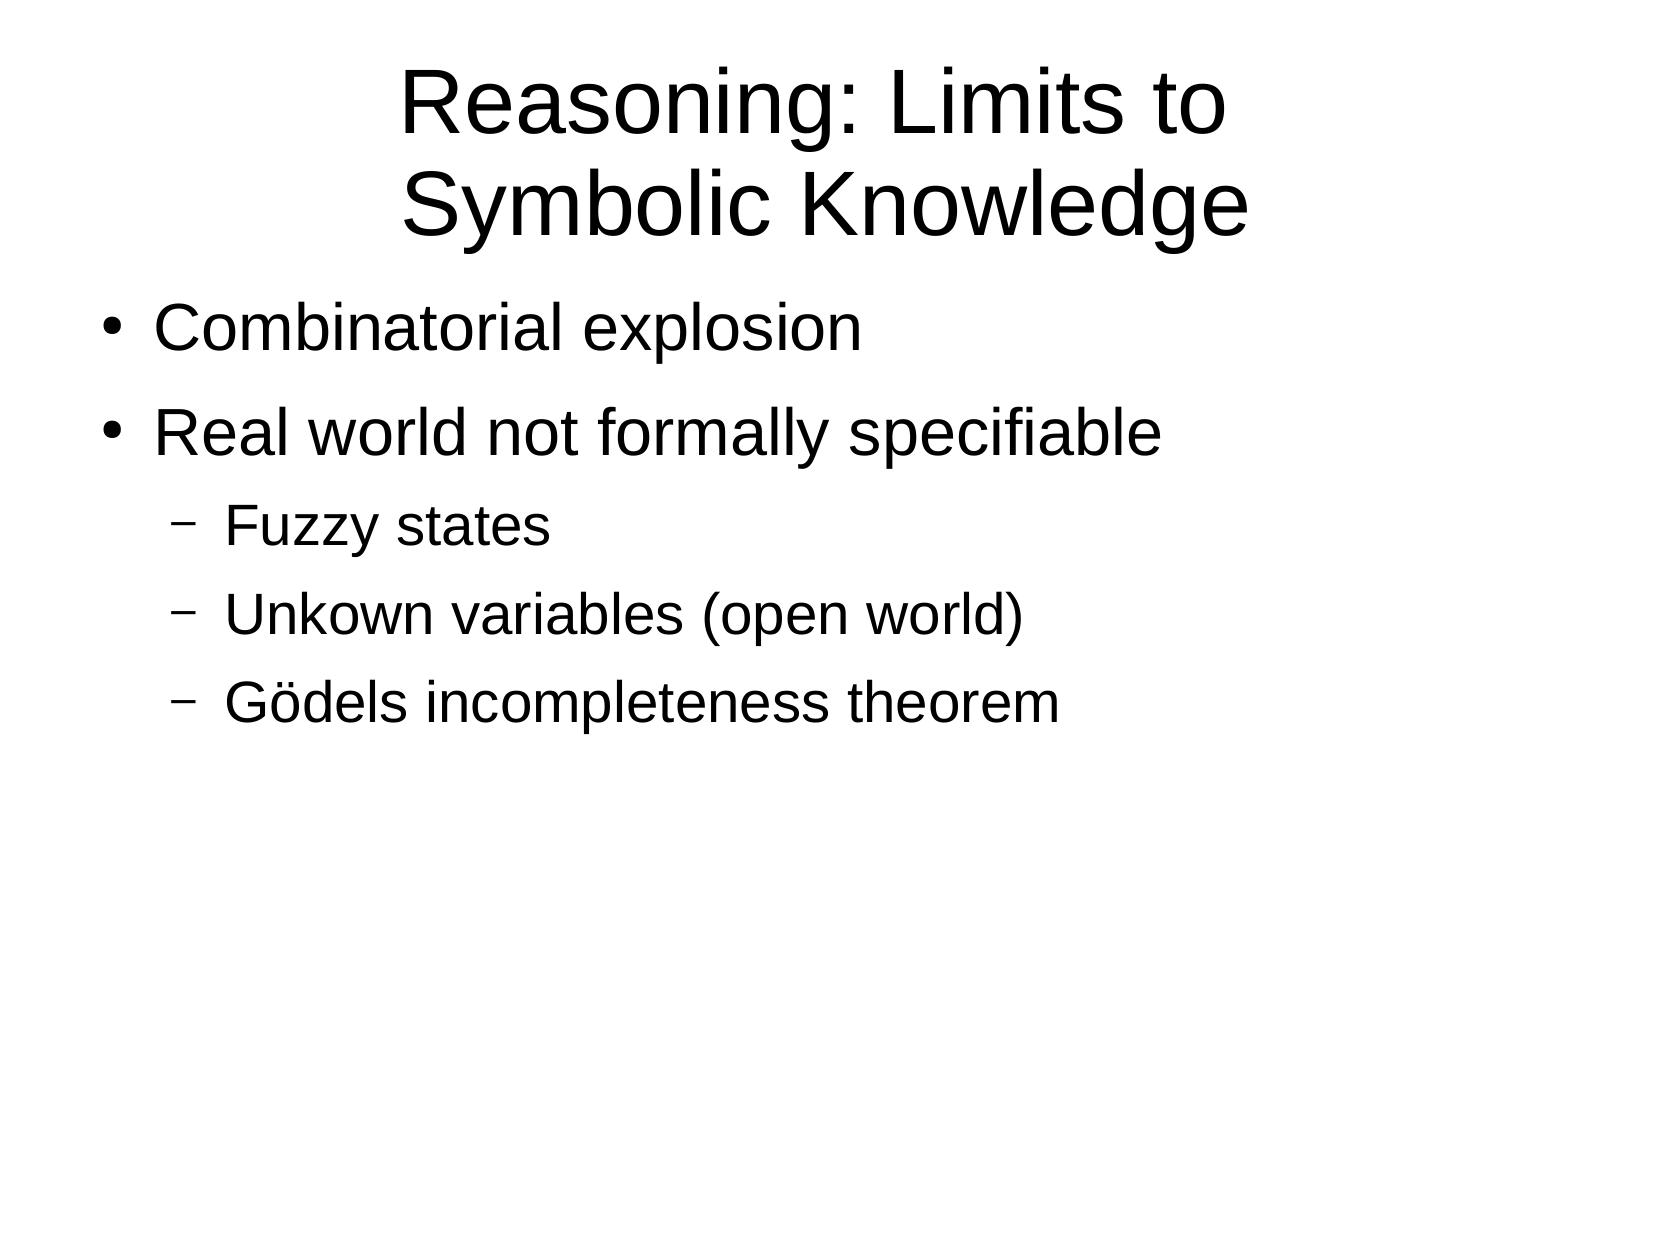

# Reasoning: Limits to Symbolic Knowledge
Combinatorial explosion
Real world not formally specifiable
Fuzzy states
Unkown variables (open world)
Gödels incompleteness theorem